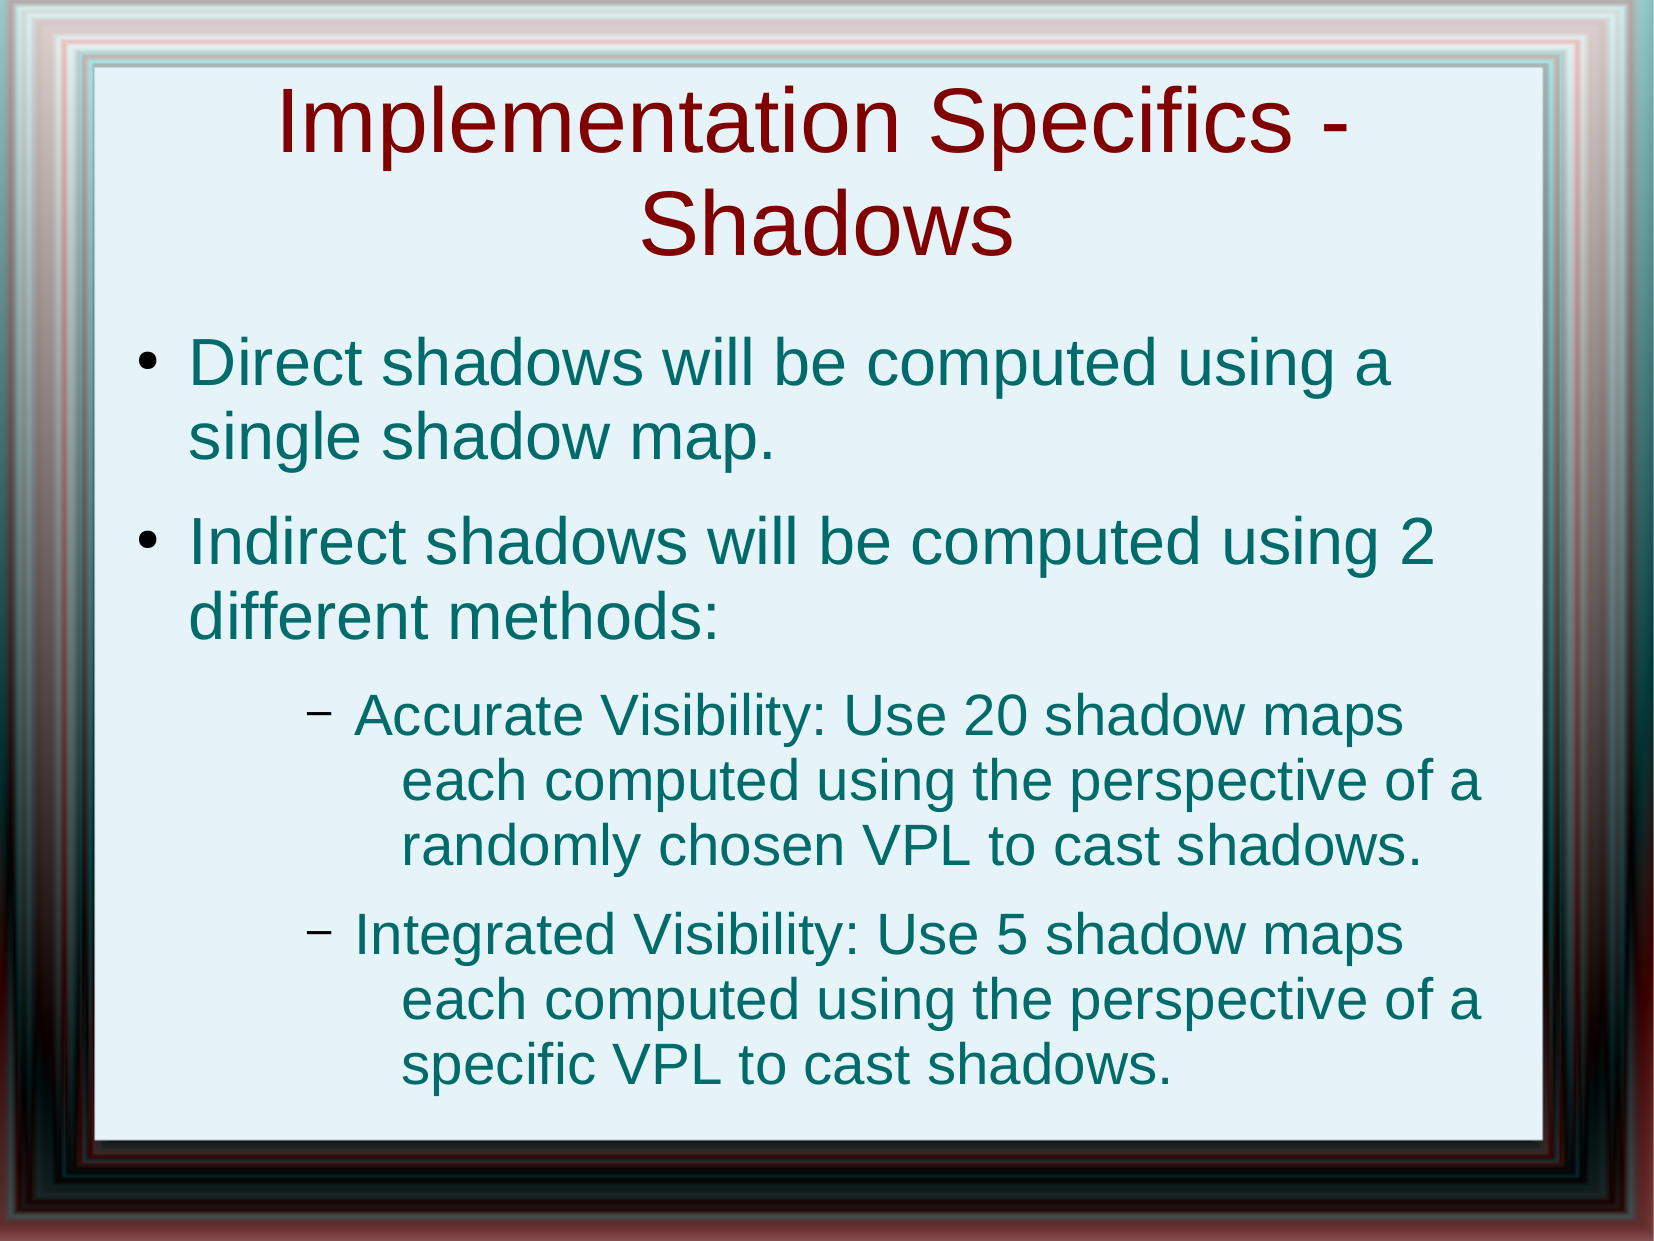

# Implementation Specifics - Shadows
Direct shadows will be computed using a single shadow map.
Indirect shadows will be computed using 2 different methods:
Accurate Visibility: Use 20 shadow maps each computed using the perspective of a randomly chosen VPL to cast shadows.
Integrated Visibility: Use 5 shadow maps each computed using the perspective of a specific VPL to cast shadows.